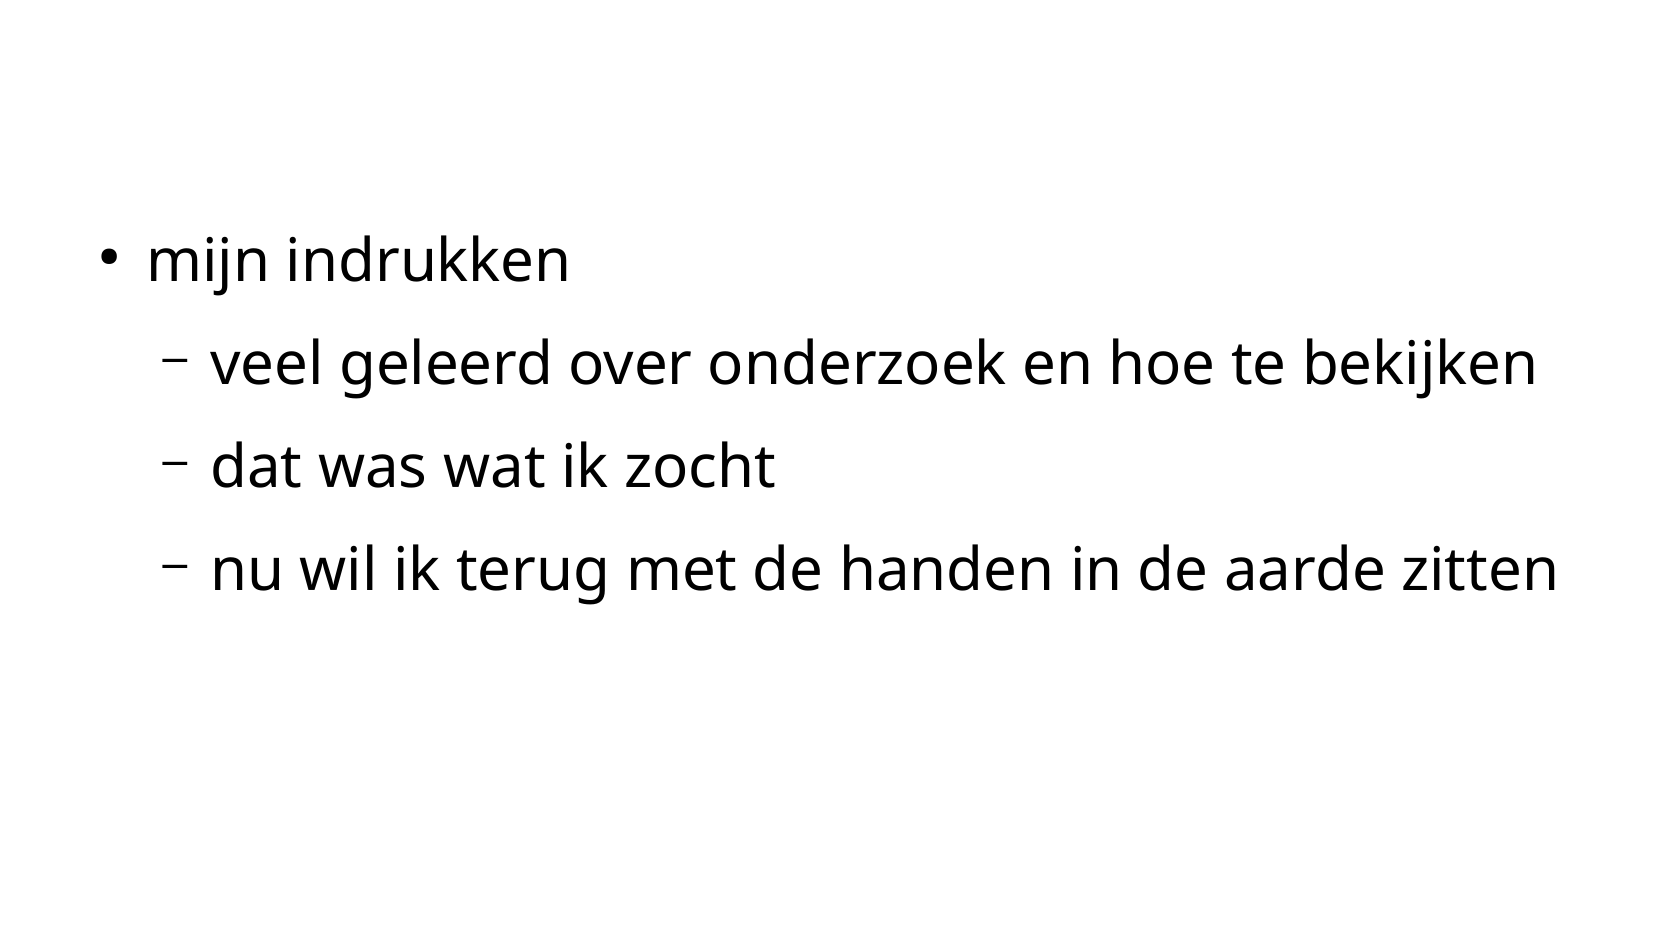

#
mijn indrukken
veel geleerd over onderzoek en hoe te bekijken
dat was wat ik zocht
nu wil ik terug met de handen in de aarde zitten